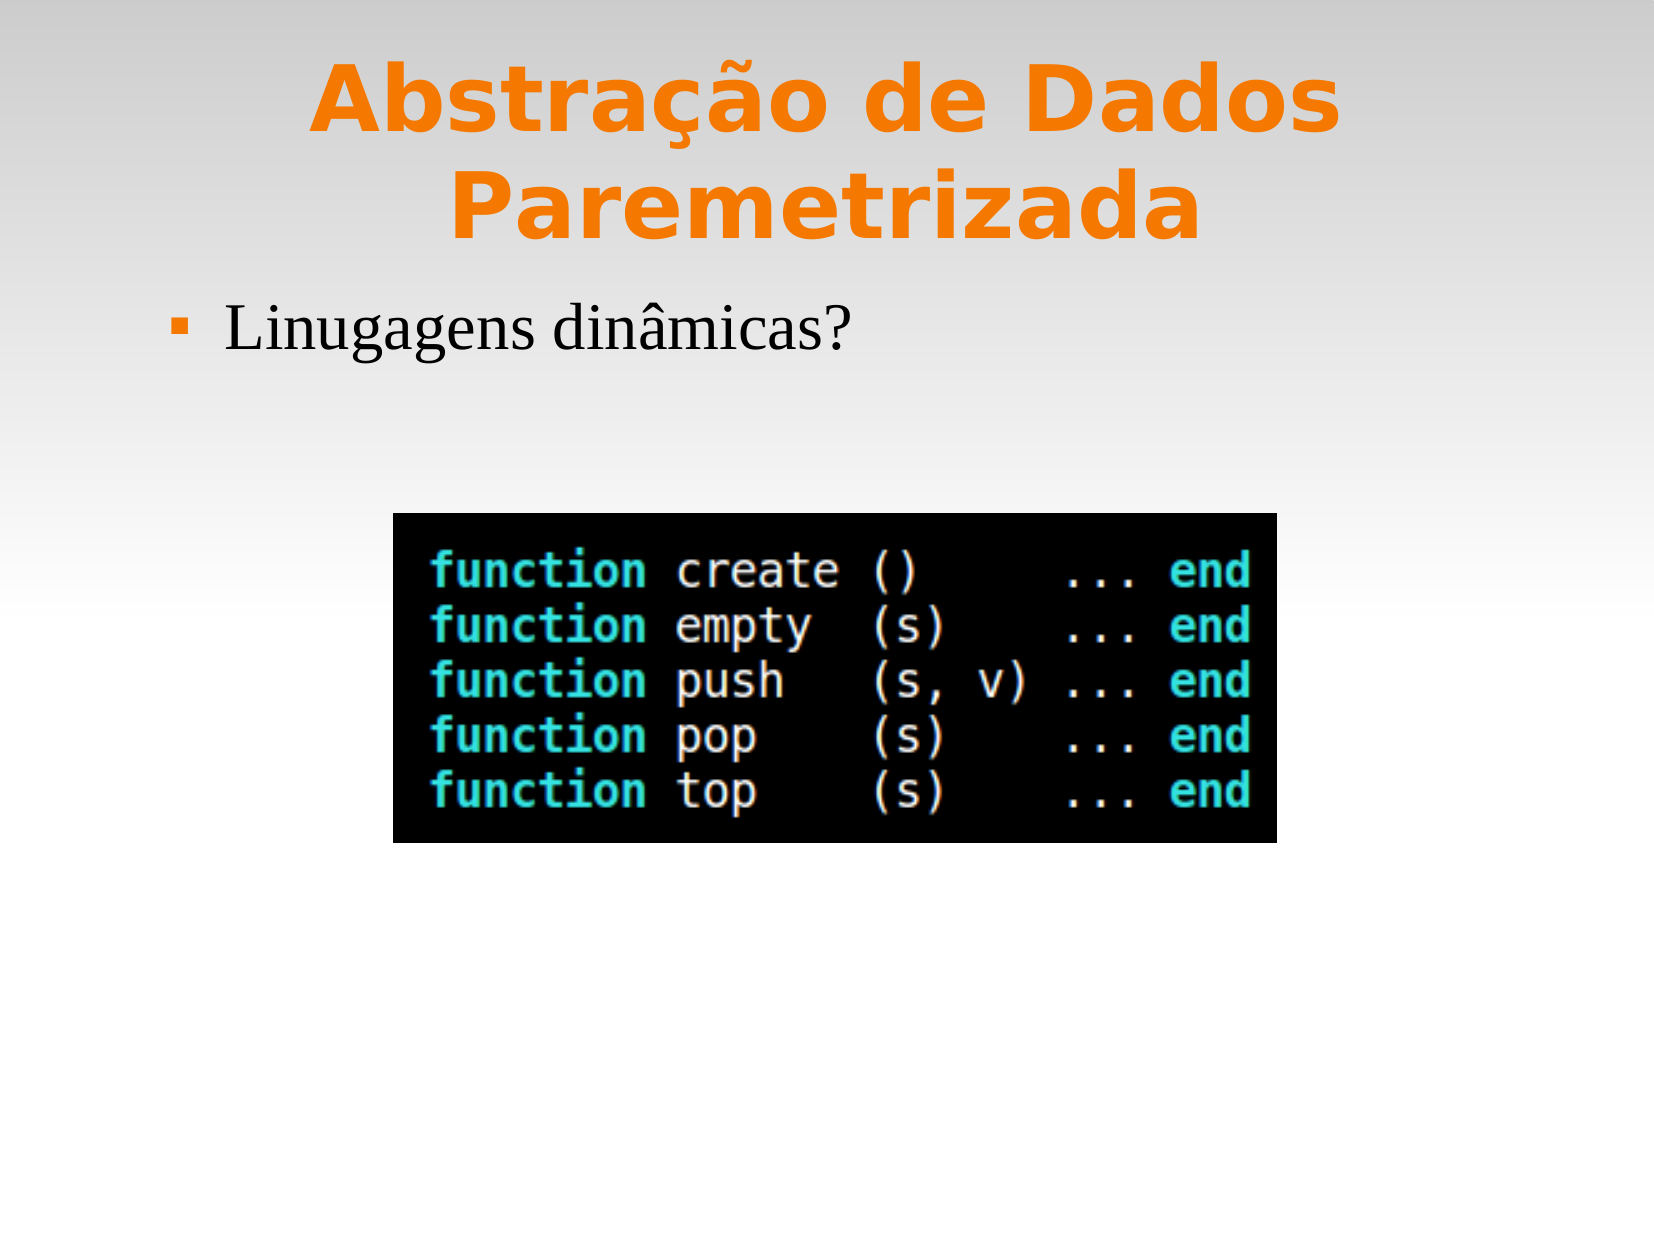

# Abstração de Dados Paremetrizada
Linugagens dinâmicas?